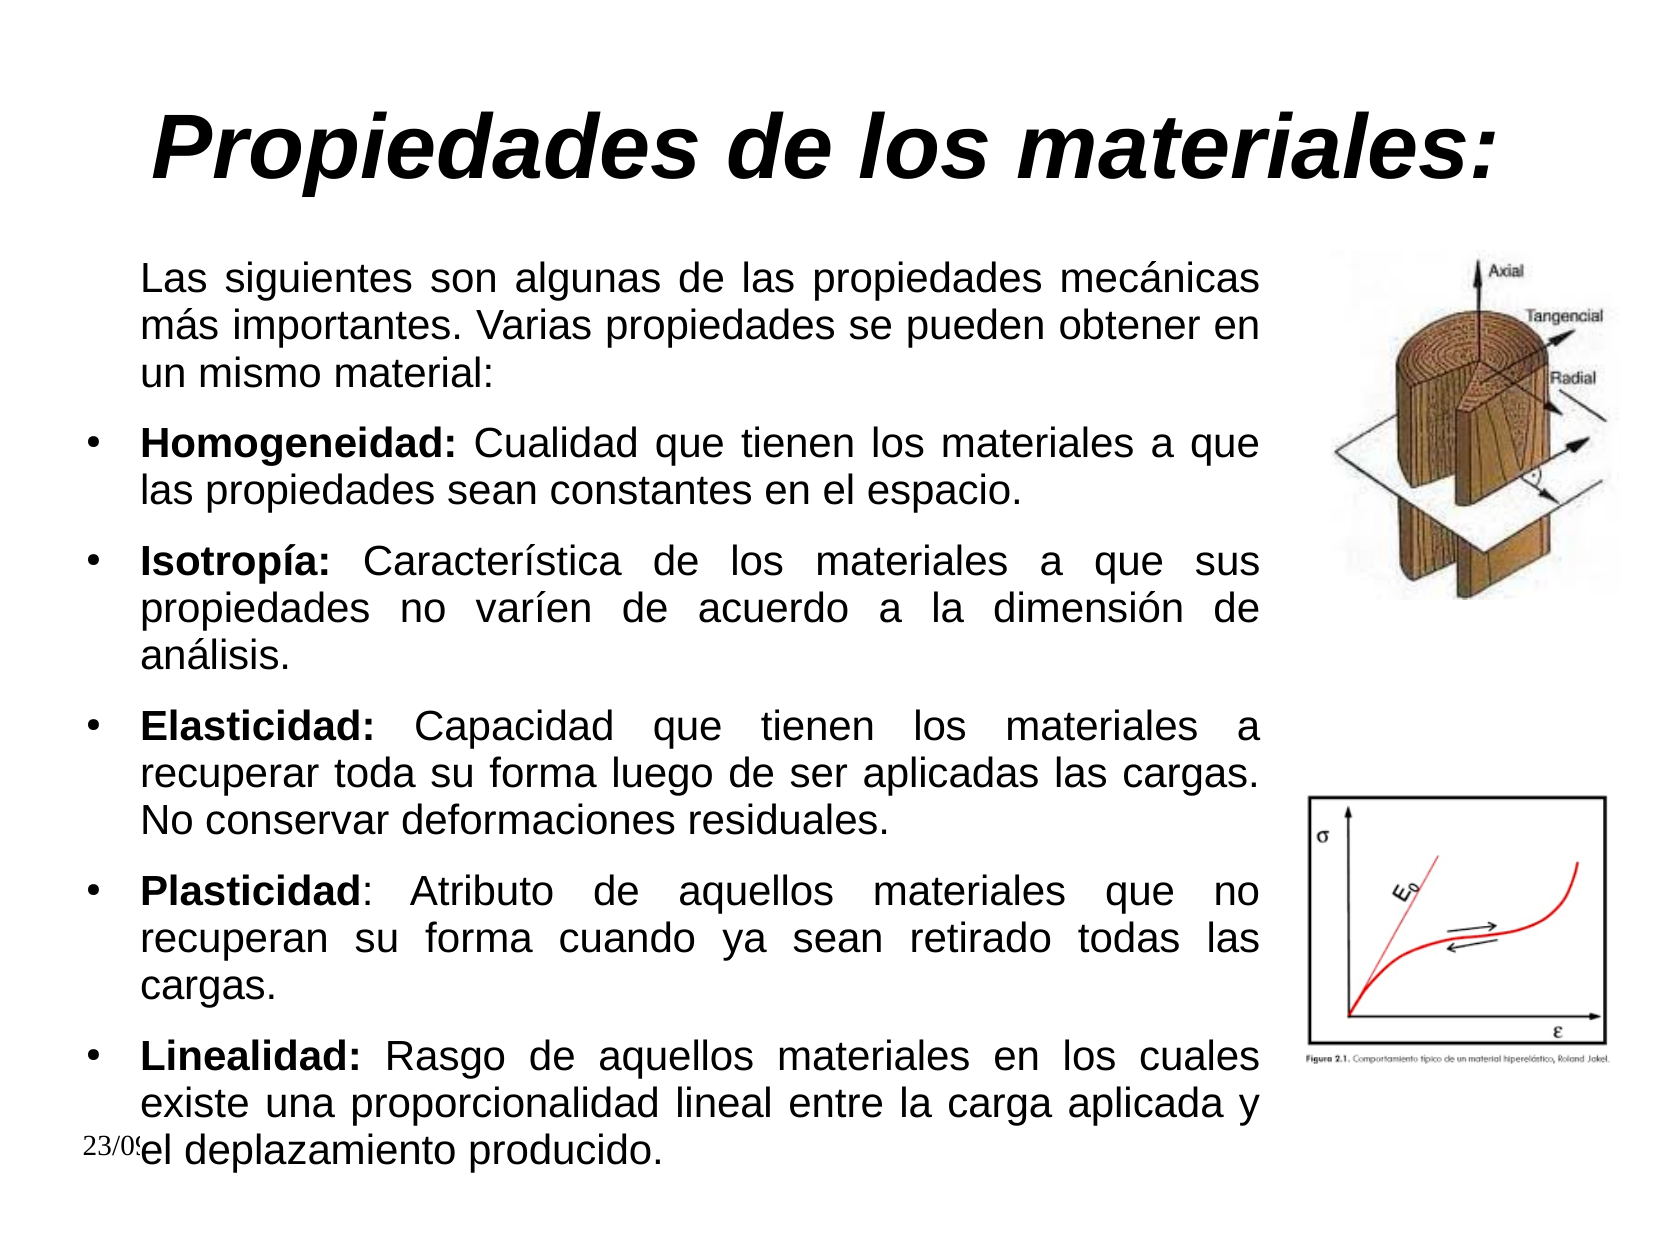

# Propiedades de los materiales:
Las siguientes son algunas de las propiedades mecánicas más importantes. Varias propiedades se pueden obtener en un mismo material:
Homogeneidad: Cualidad que tienen los materiales a que las propiedades sean constantes en el espacio.
Isotropía: Característica de los materiales a que sus propiedades no varíen de acuerdo a la dimensión de análisis.
Elasticidad: Capacidad que tienen los materiales a recuperar toda su forma luego de ser aplicadas las cargas. No conservar deformaciones residuales.
Plasticidad: Atributo de aquellos materiales que no recuperan su forma cuando ya sean retirado todas las cargas.
Linealidad: Rasgo de aquellos materiales en los cuales existe una proporcionalidad lineal entre la carga aplicada y el deplazamiento producido.